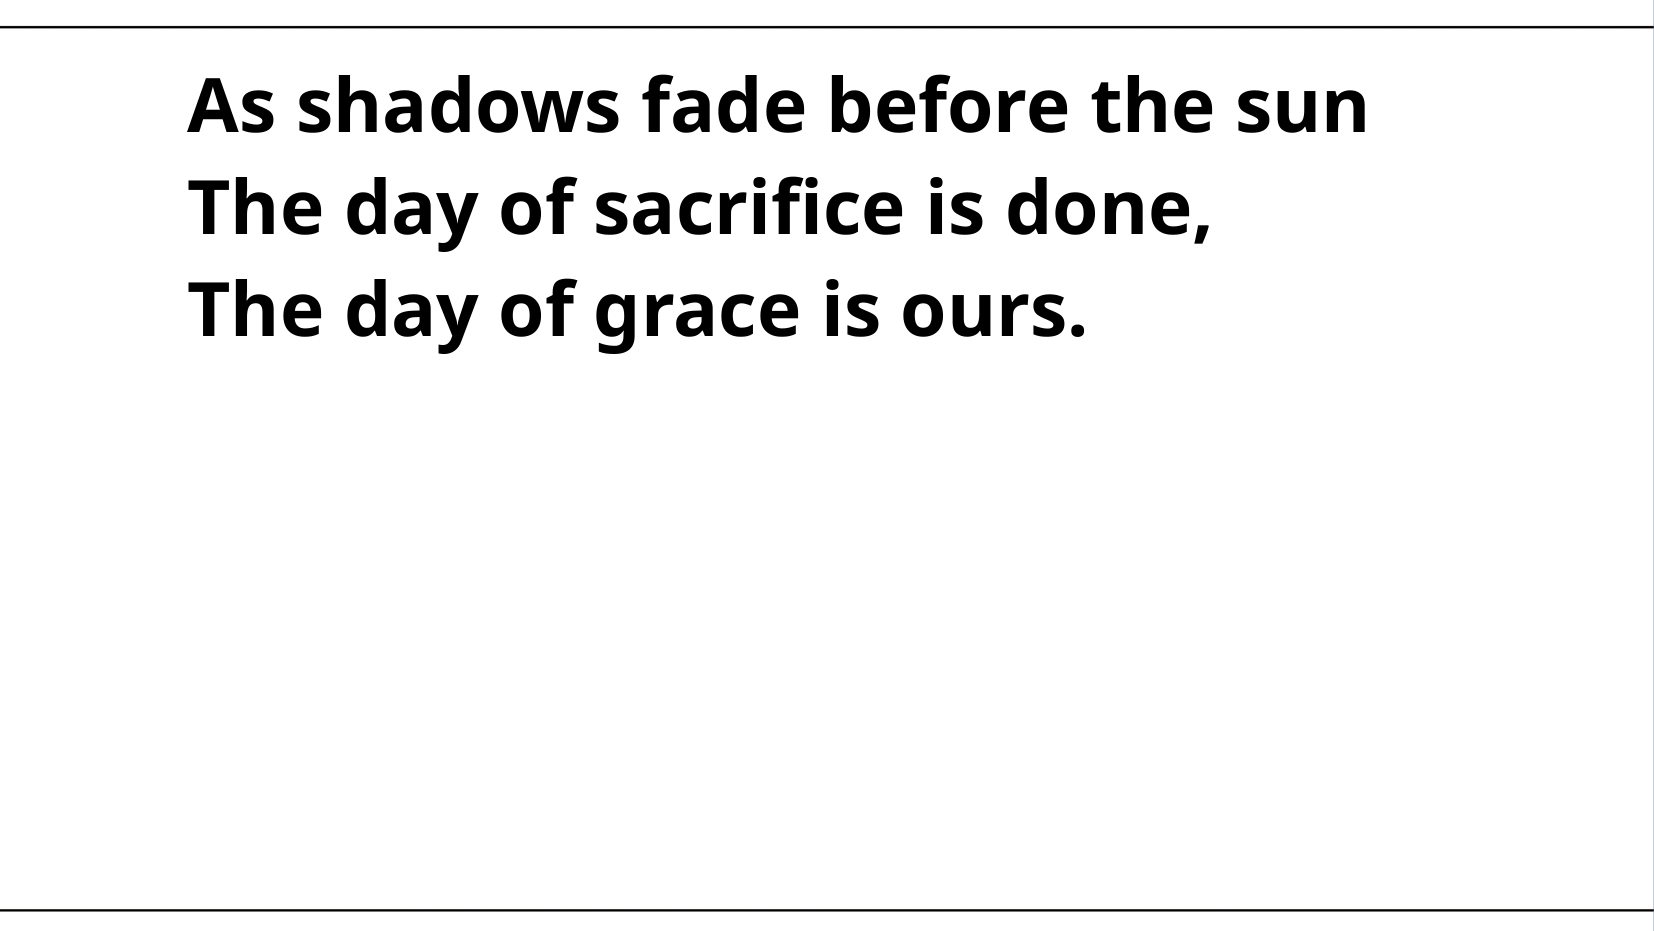

As shadows fade before the sun
 The day of sacrifice is done,
 The day of grace is ours.